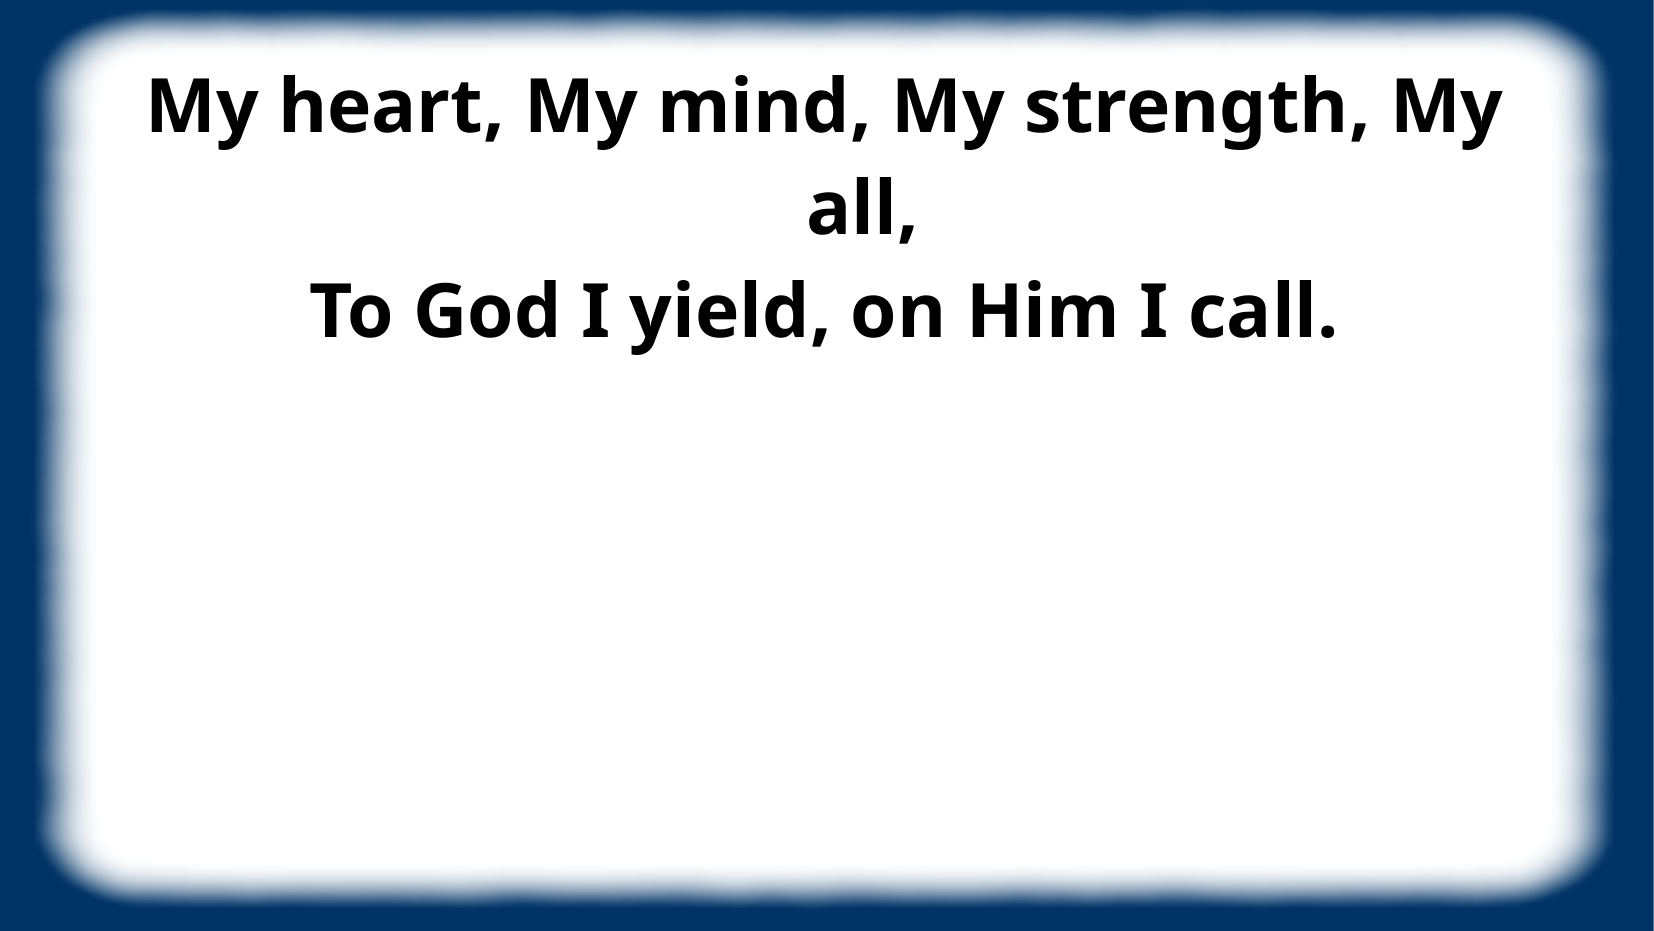

My heart, My mind, My strength, My all,
To God I yield, on Him I call.